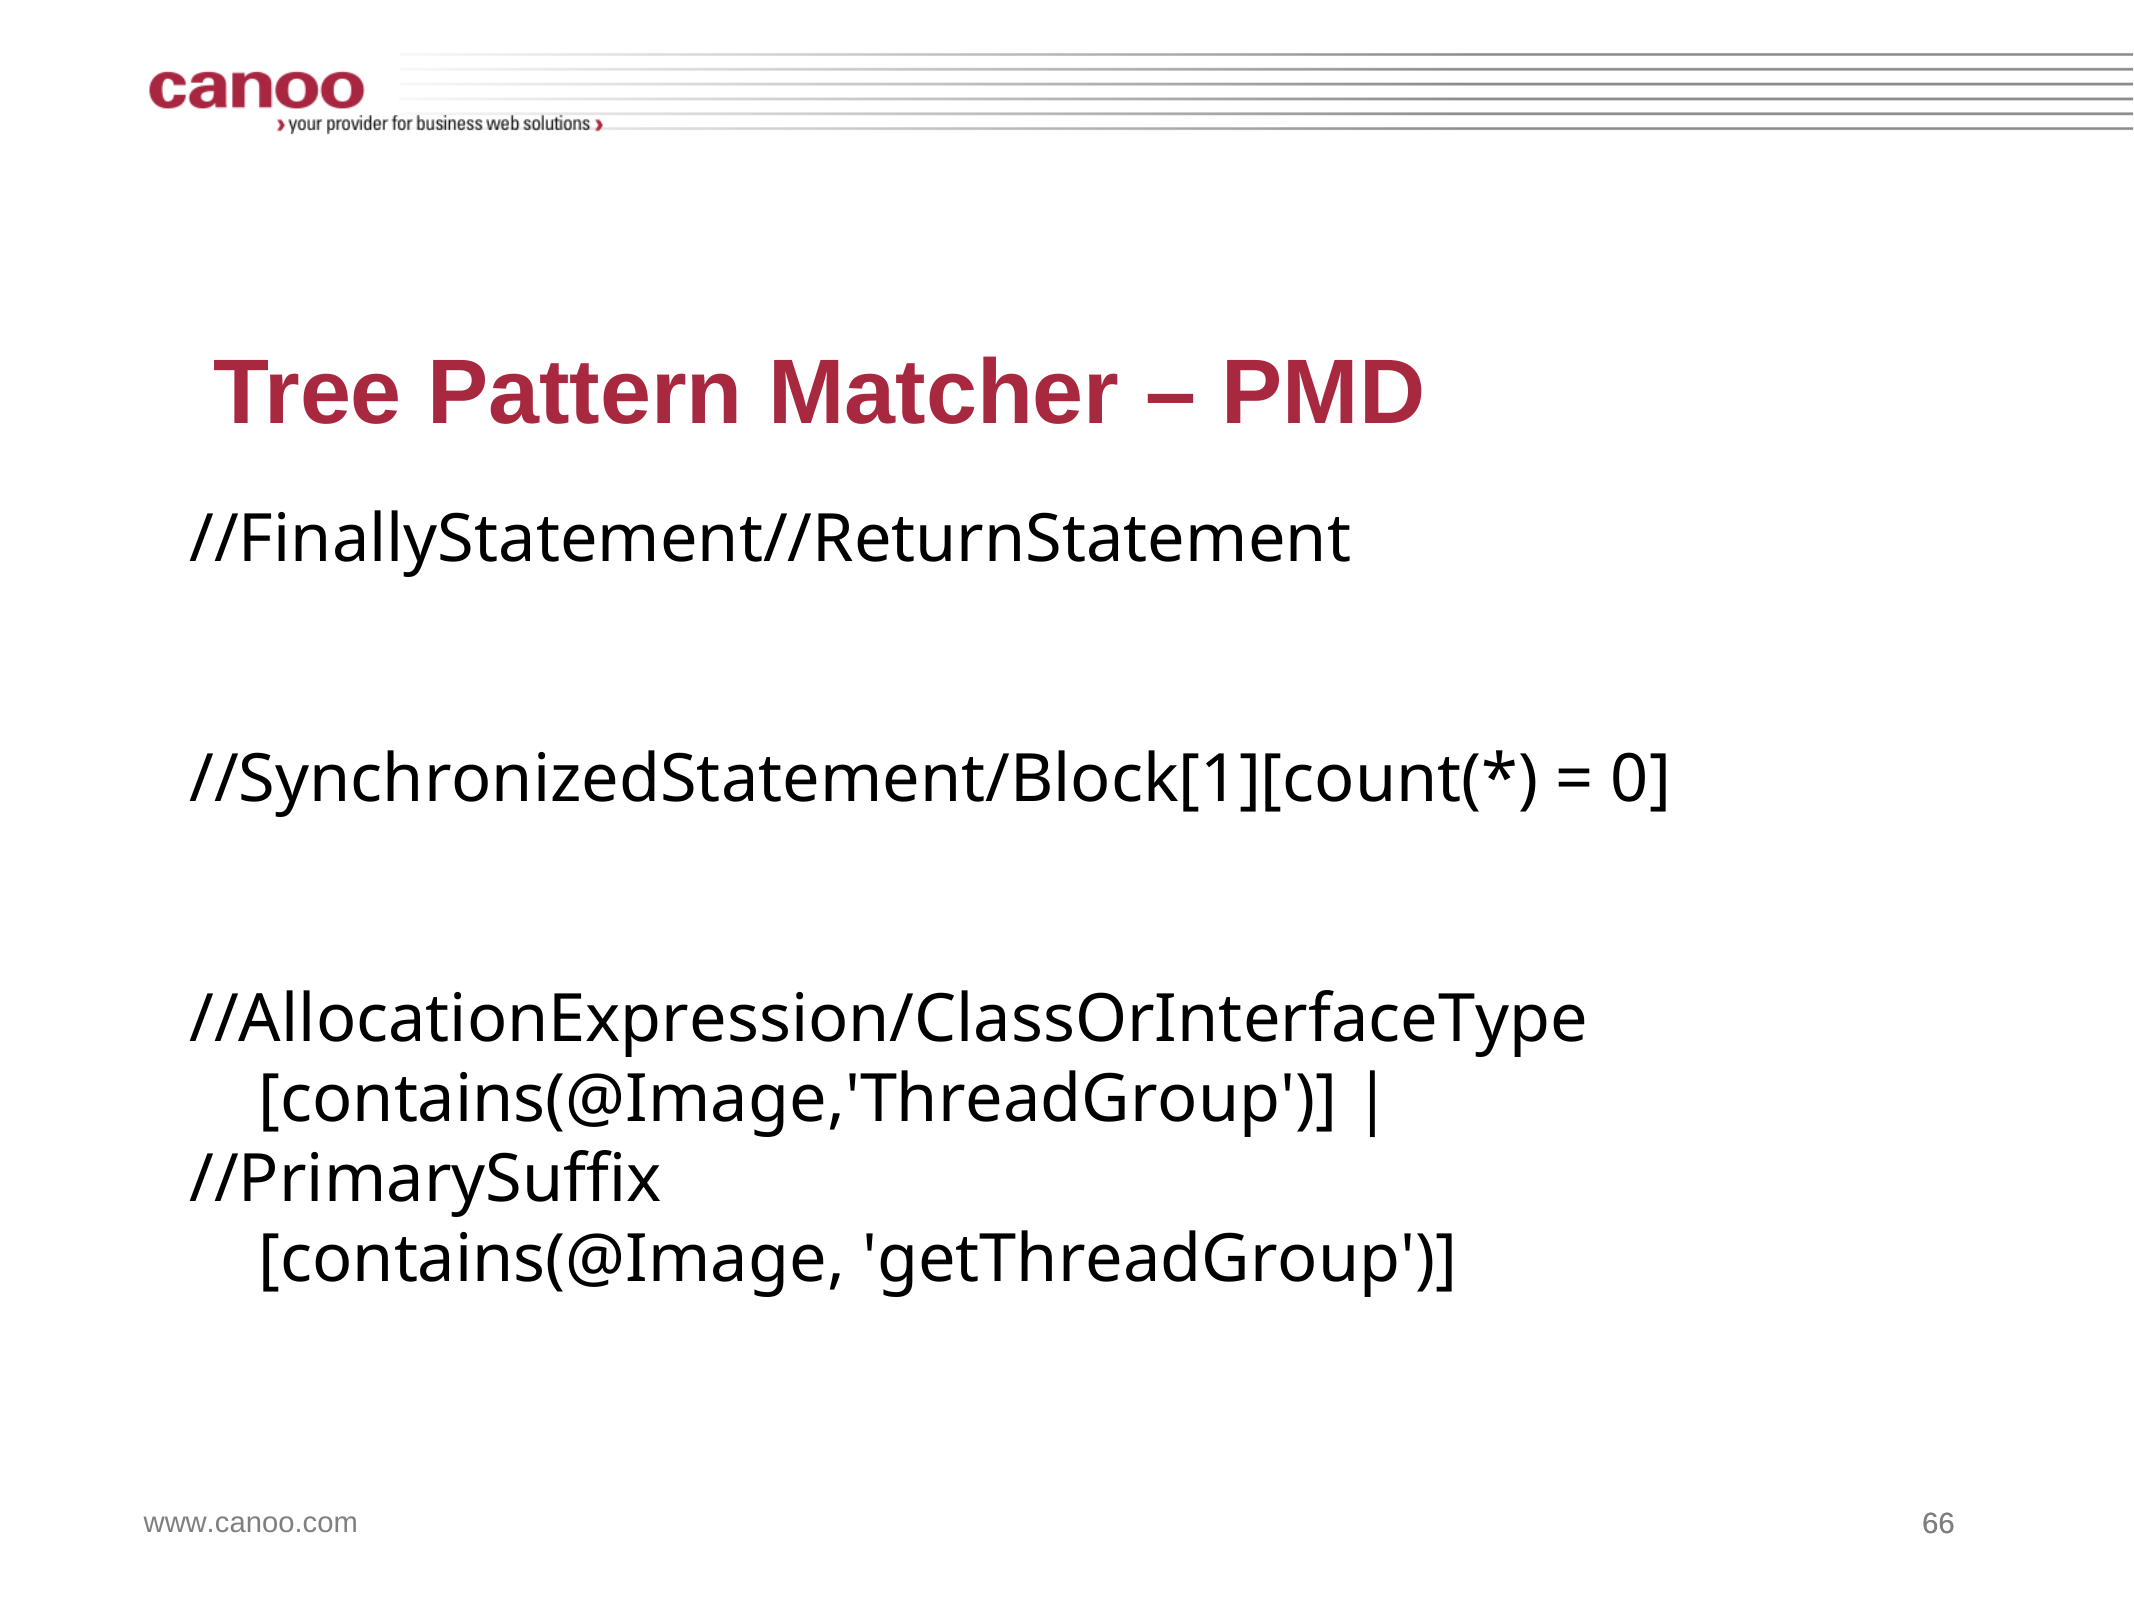

# Tree Pattern Matcher – PMD
//FinallyStatement//ReturnStatement
//SynchronizedStatement/Block[1][count(*) = 0]
//AllocationExpression/ClassOrInterfaceType
 [contains(@Image,'ThreadGroup')] |
//PrimarySuffix
 [contains(@Image, 'getThreadGroup')]